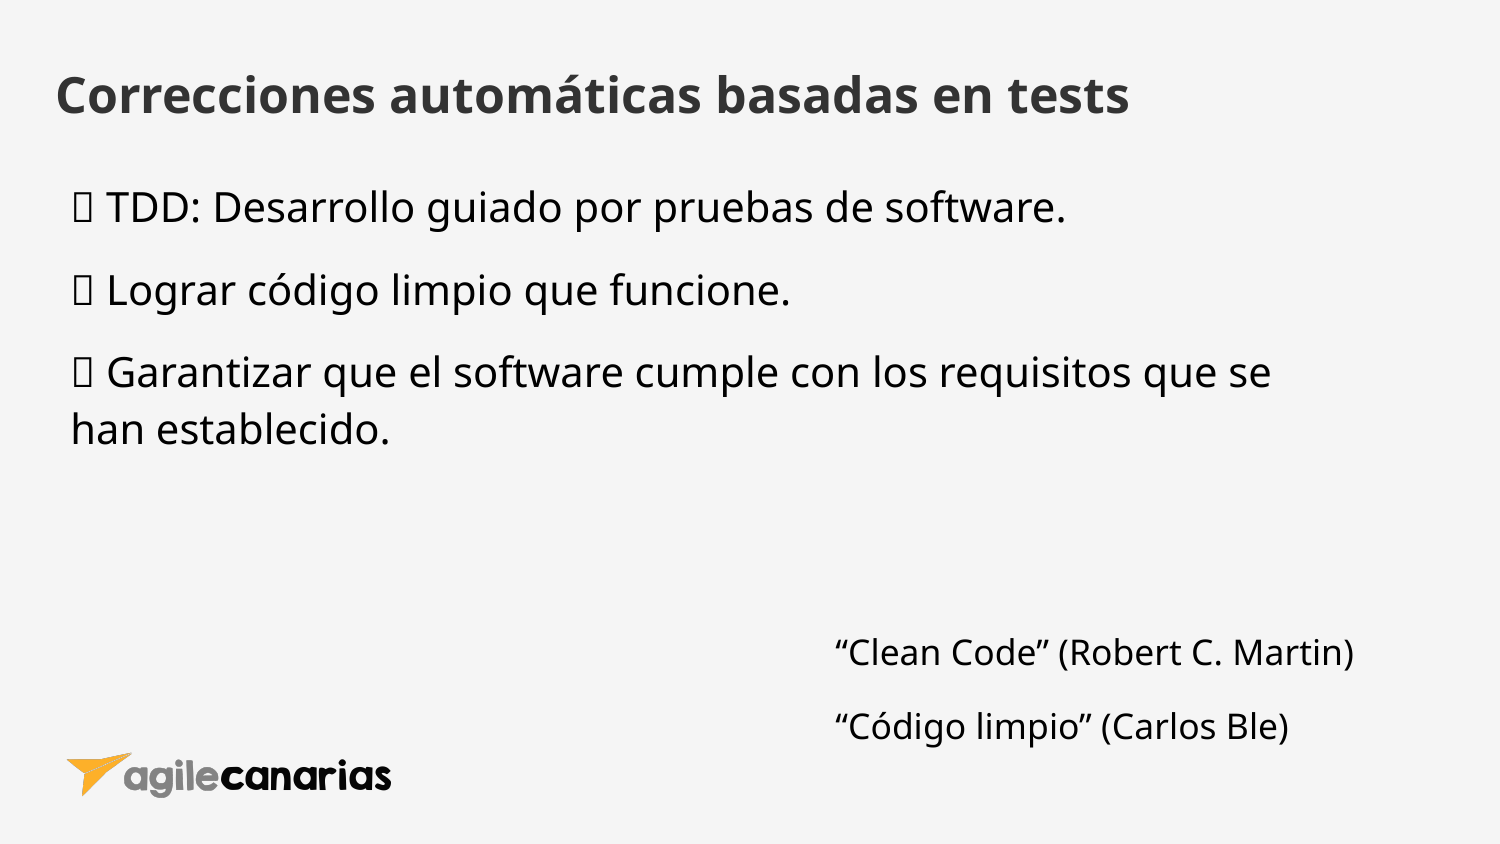

Correcciones automáticas basadas en tests
🚦 TDD: Desarrollo guiado por pruebas de software.
🚦 Lograr código limpio que funcione.
🚦 Garantizar que el software cumple con los requisitos que se han establecido.
“Clean Code” (Robert C. Martin)
“Código limpio” (Carlos Ble)